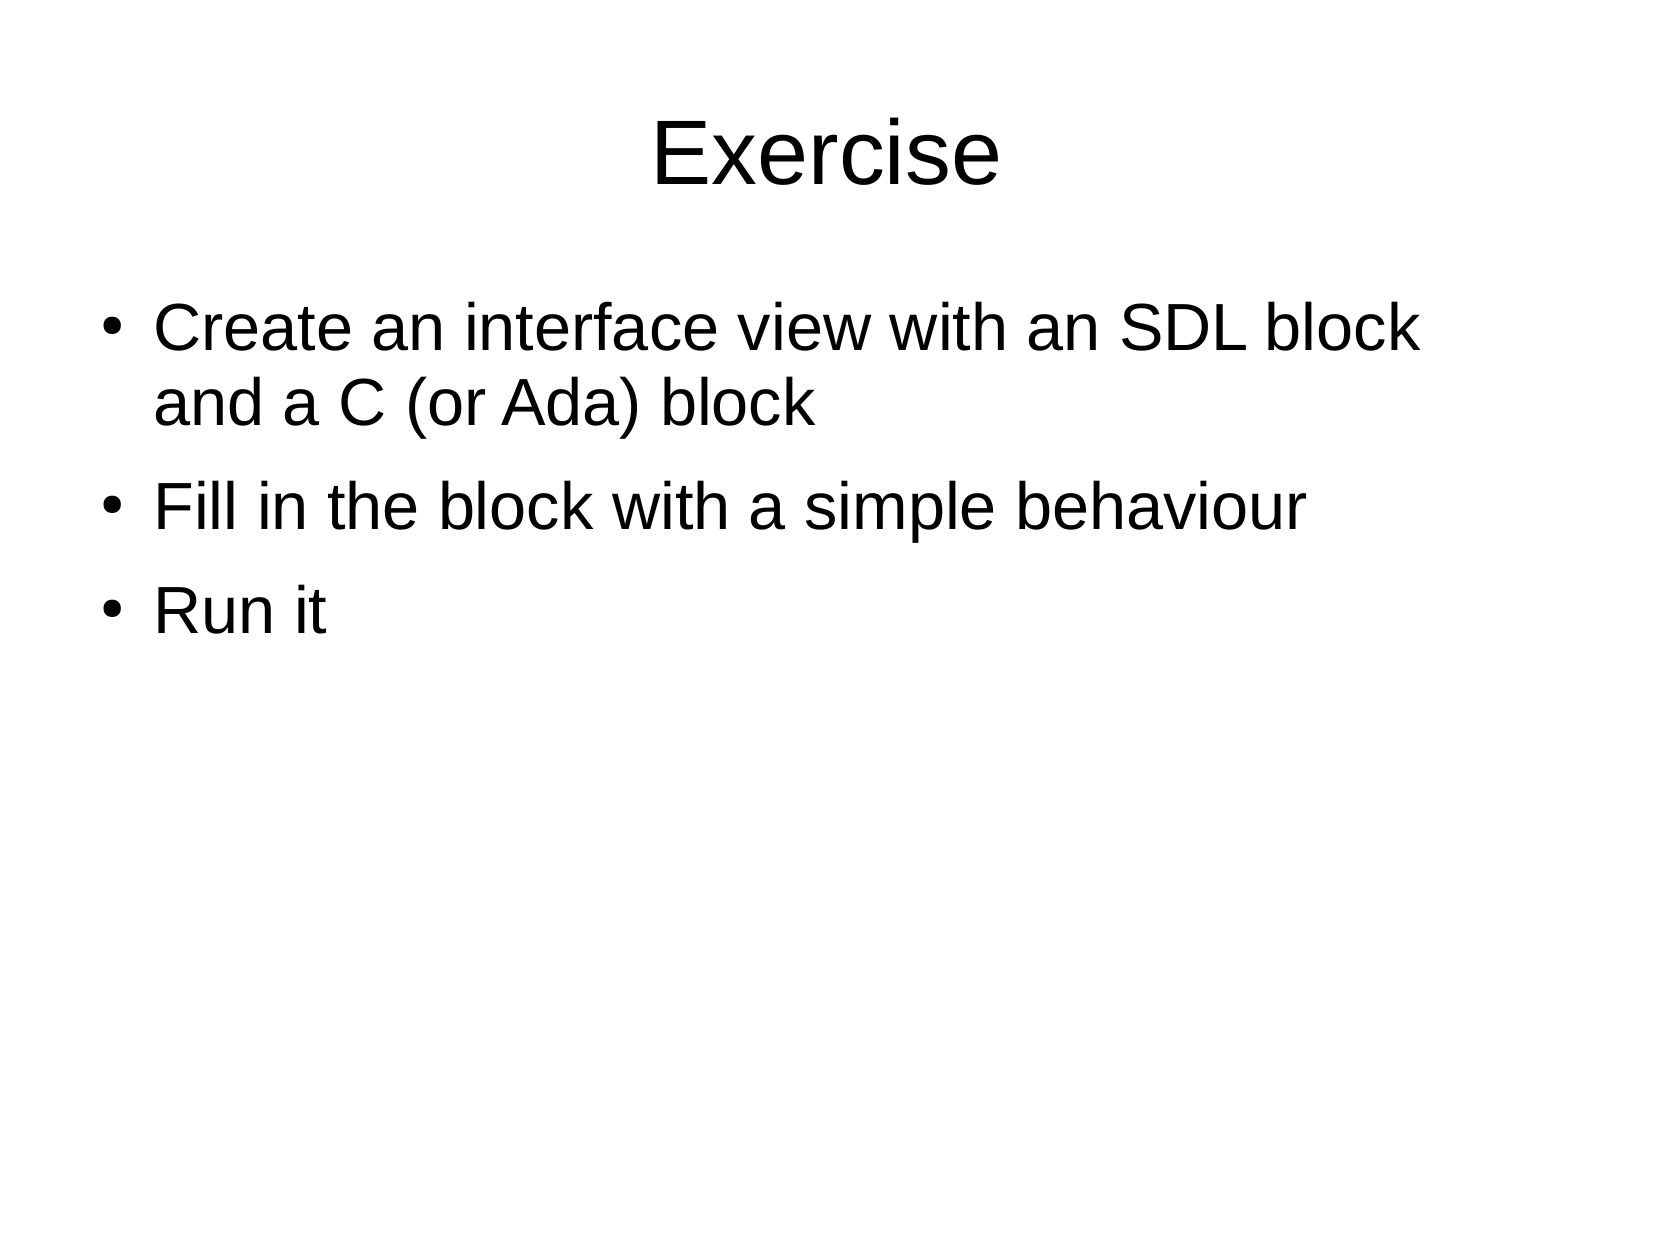

# Exercise
Create an interface view with an SDL block and a C (or Ada) block
Fill in the block with a simple behaviour
Run it